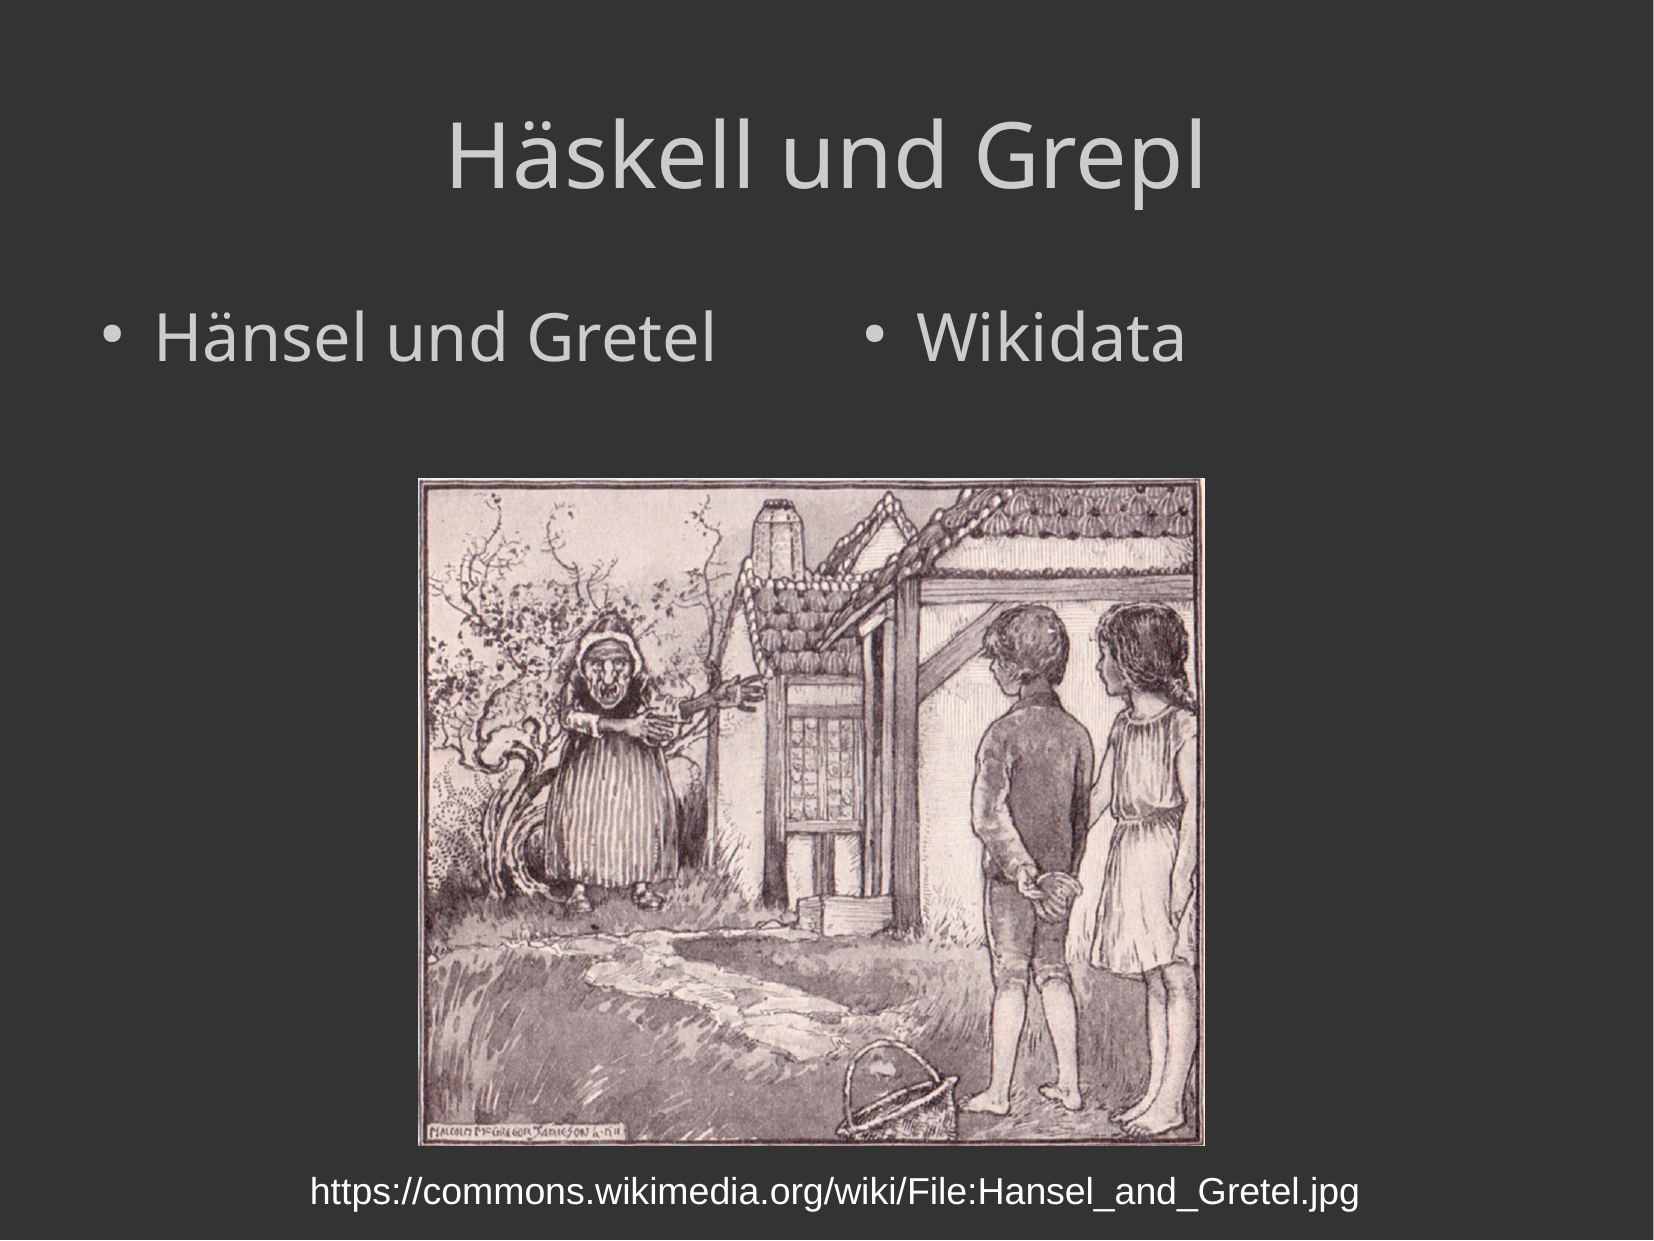

# Häskell und Grepl
Hänsel und Gretel
Wikidata
https://commons.wikimedia.org/wiki/File:Hansel_and_Gretel.jpg